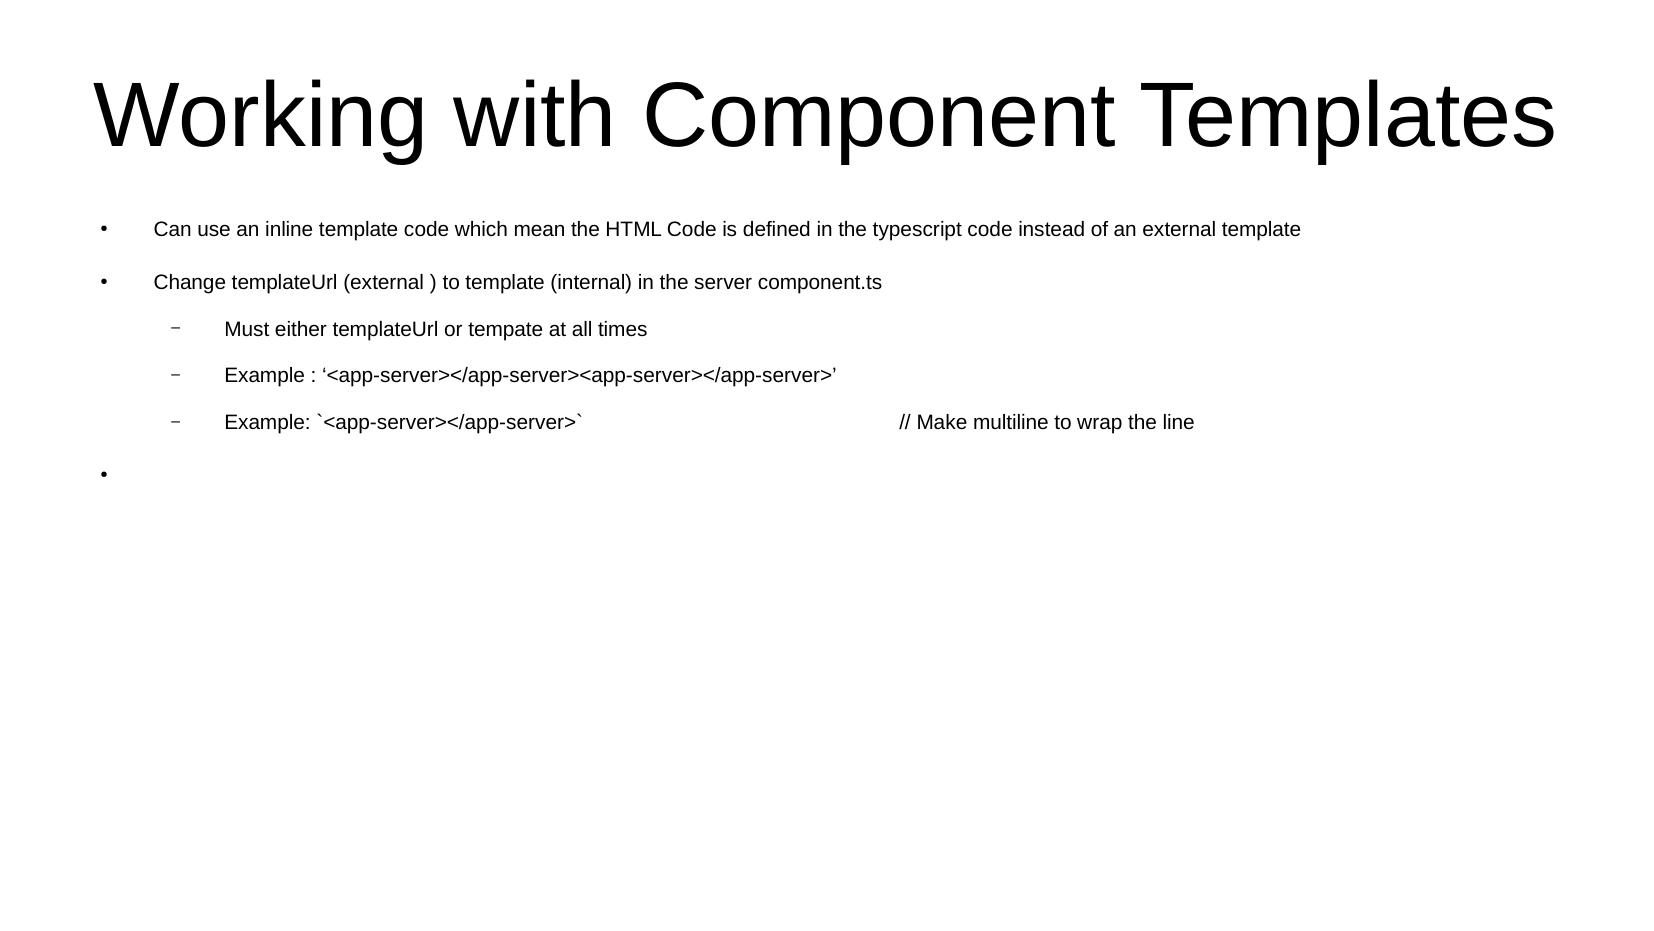

# Working with Component Templates
Can use an inline template code which mean the HTML Code is defined in the typescript code instead of an external template
Change templateUrl (external ) to template (internal) in the server component.ts
Must either templateUrl or tempate at all times
Example : ‘<app-server></app-server><app-server></app-server>’
Example: `<app-server></app-server>`					// Make multiline to wrap the line